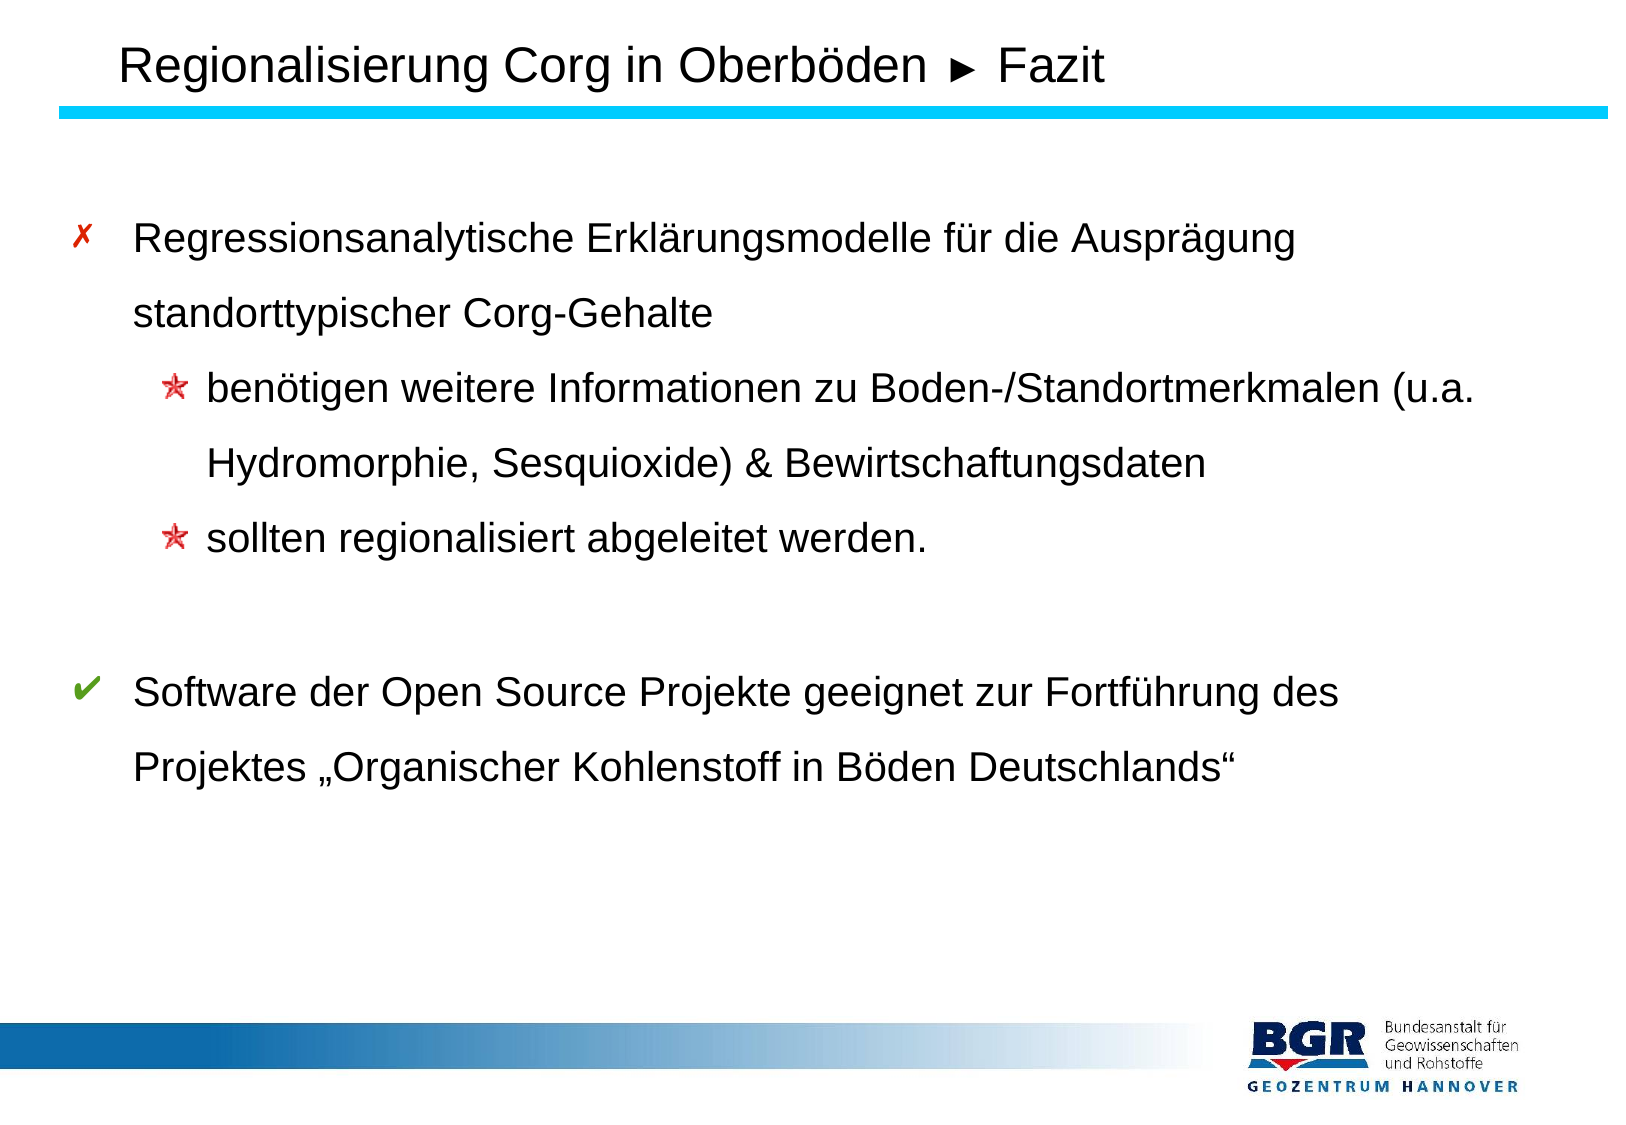

Regionalisierung Corg in Oberböden ► Fazit
Regressionsanalytische Erklärungsmodelle für die Ausprägung standorttypischer Corg-Gehalte
benötigen weitere Informationen zu Boden-/Standortmerkmalen (u.a. Hydromorphie, Sesquioxide) & Bewirtschaftungsdaten
sollten regionalisiert abgeleitet werden.
 	Software der Open Source Projekte geeignet zur Fortführung des 		Projektes „Organischer Kohlenstoff in Böden Deutschlands“